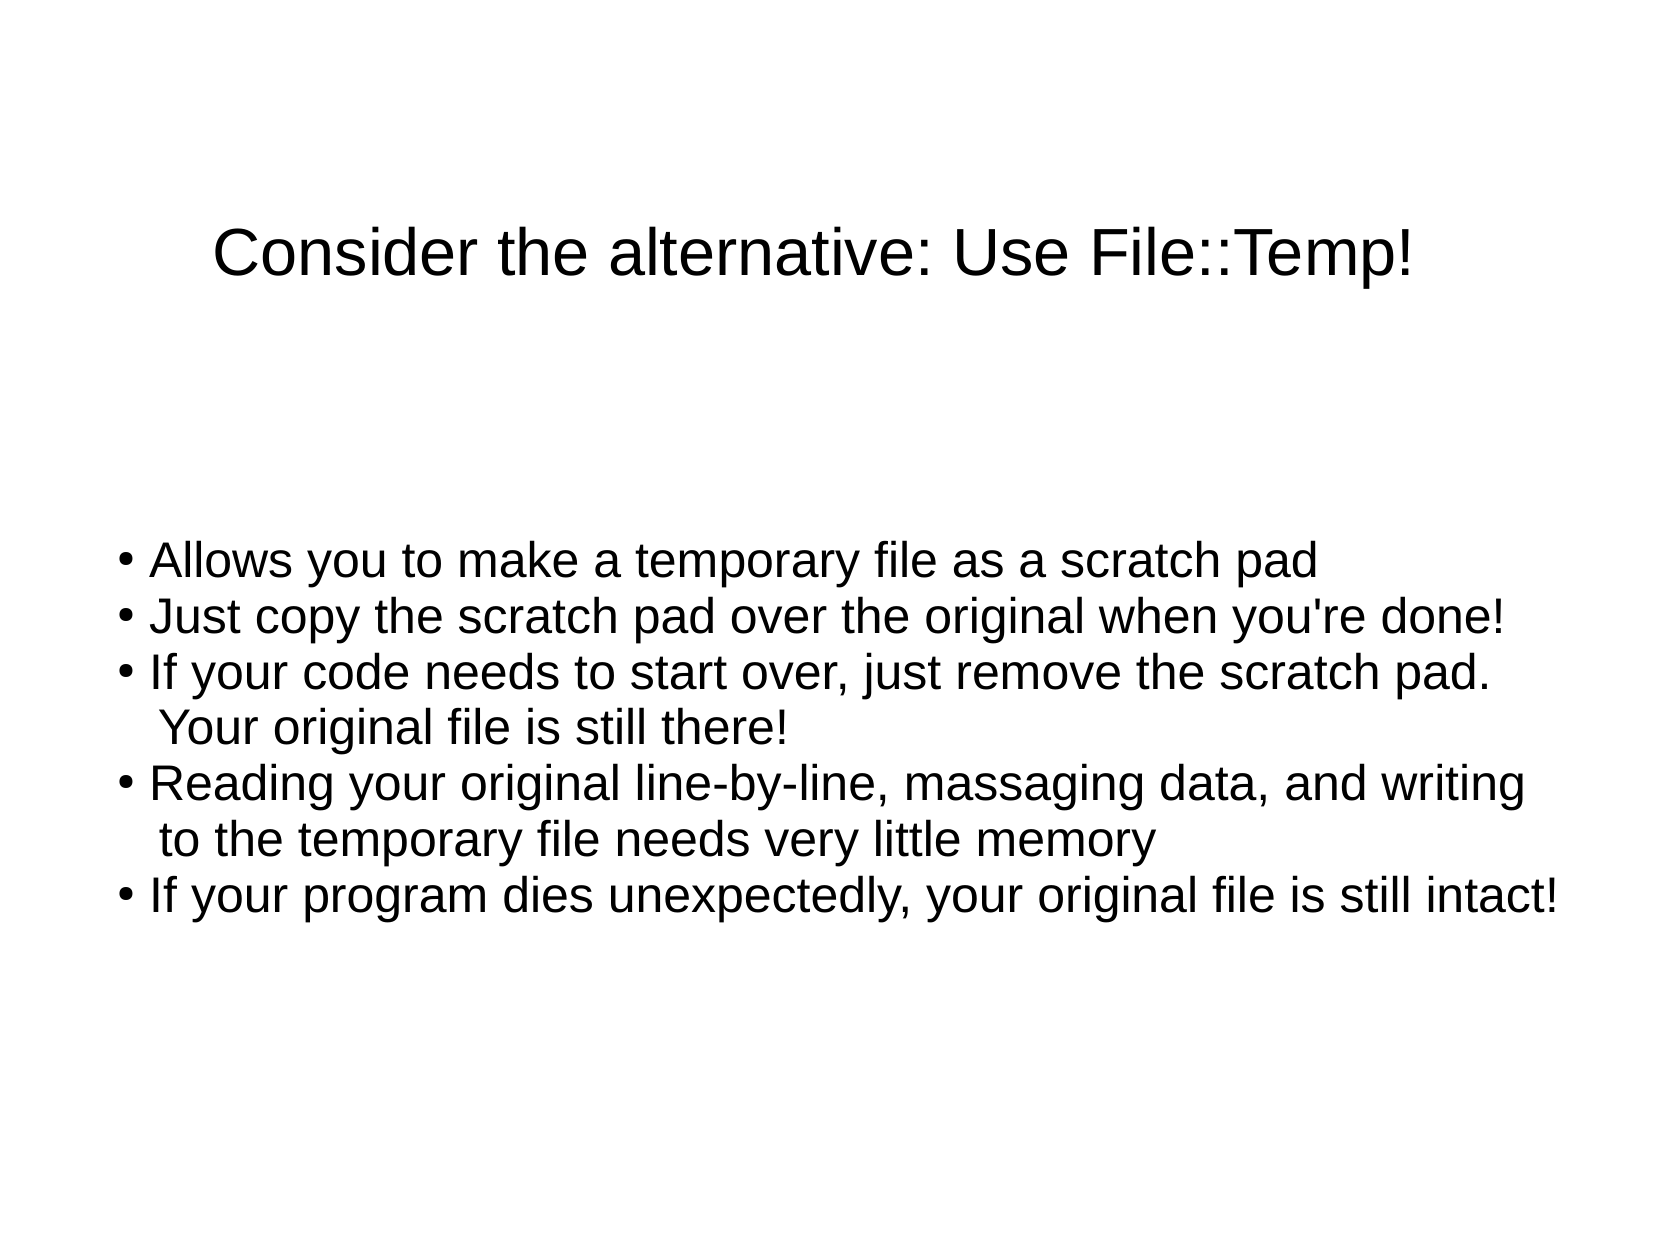

Consider the alternative: Use File::Temp!
 Allows you to make a temporary file as a scratch pad
 Just copy the scratch pad over the original when you're done!
 If your code needs to start over, just remove the scratch pad.
 Your original file is still there!
 Reading your original line-by-line, massaging data, and writing
 to the temporary file needs very little memory
 If your program dies unexpectedly, your original file is still intact!